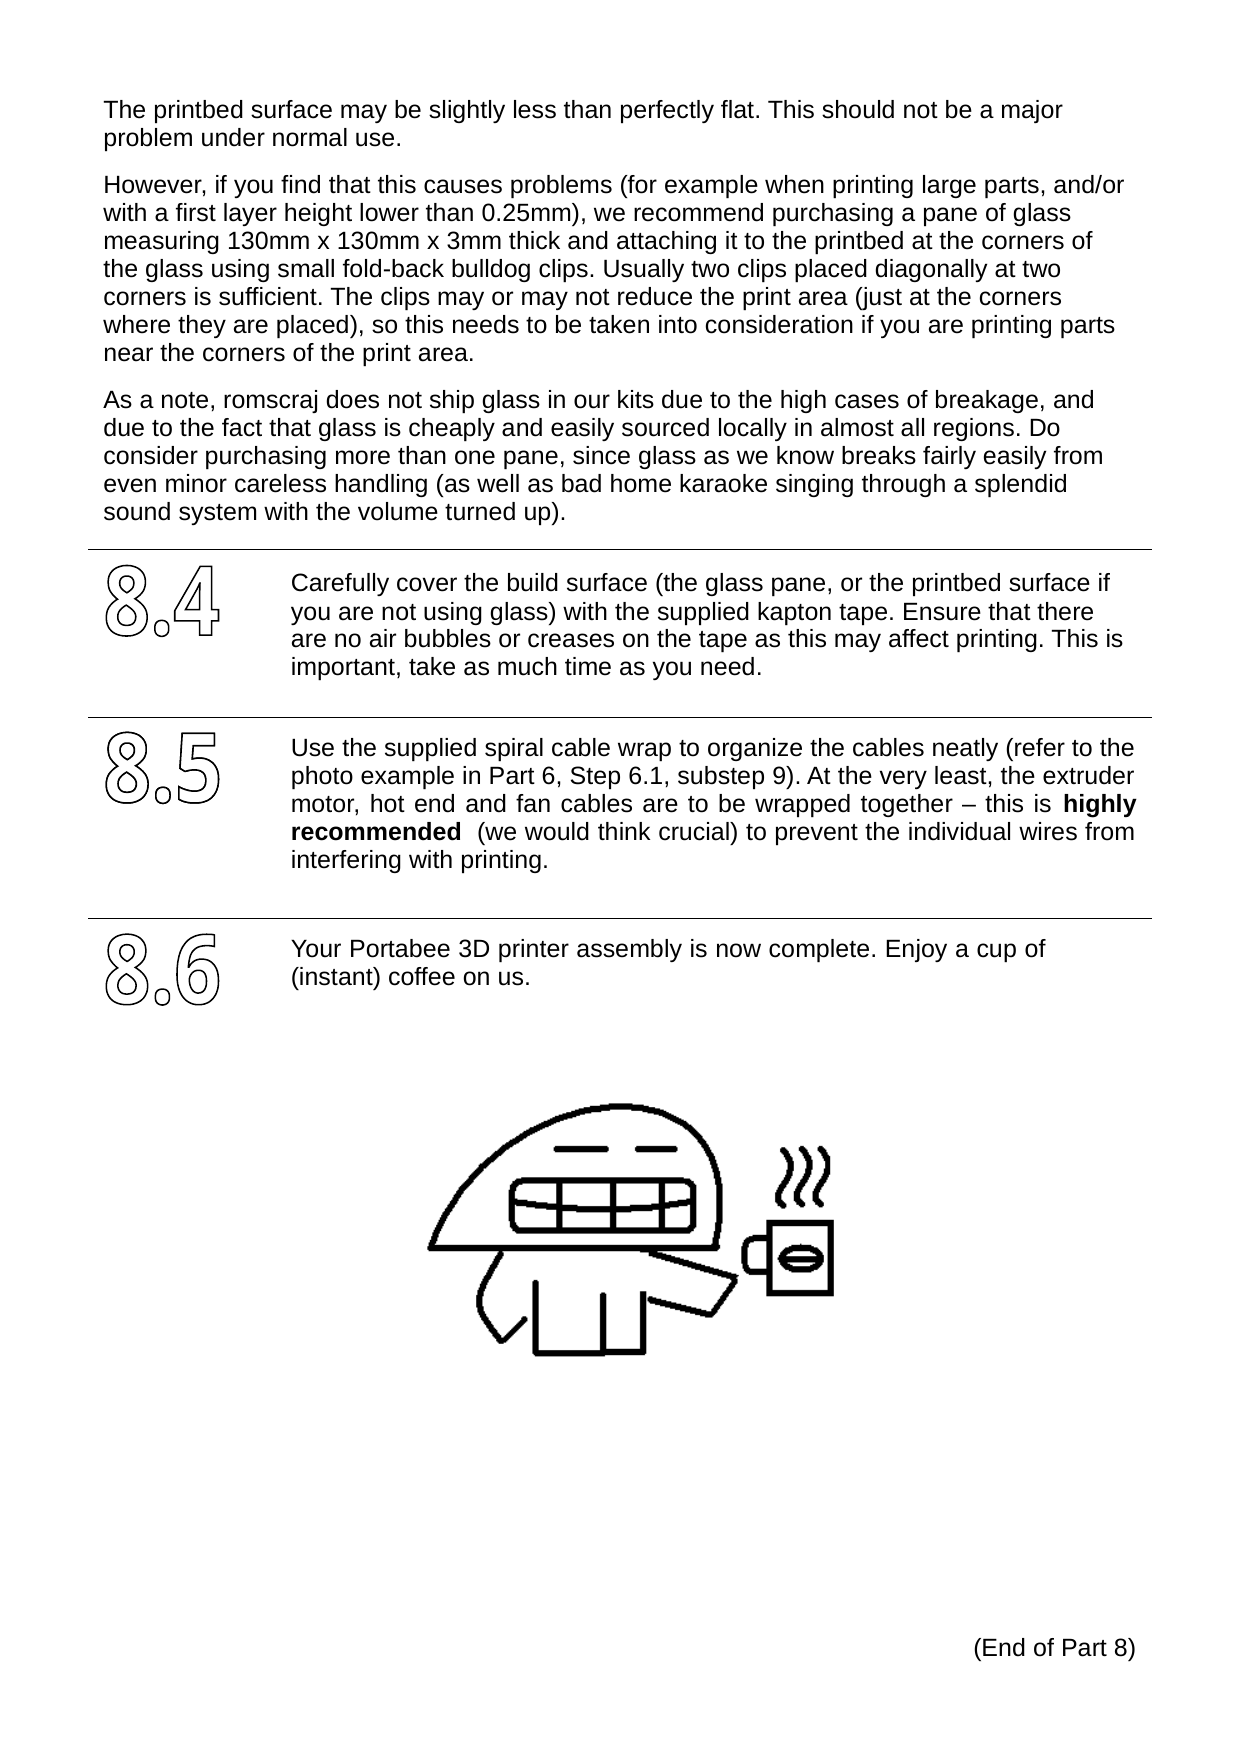

The printbed surface may be slightly less than perfectly flat. This should not be a major problem under normal use.
However, if you find that this causes problems (for example when printing large parts, and/or with a first layer height lower than 0.25mm), we recommend purchasing a pane of glass measuring 130mm x 130mm x 3mm thick and attaching it to the printbed at the corners of the glass using small fold-back bulldog clips. Usually two clips placed diagonally at two corners is sufficient. The clips may or may not reduce the print area (just at the corners where they are placed), so this needs to be taken into consideration if you are printing parts near the corners of the print area.
As a note, romscraj does not ship glass in our kits due to the high cases of breakage, and due to the fact that glass is cheaply and easily sourced locally in almost all regions. Do consider purchasing more than one pane, since glass as we know breaks fairly easily from even minor careless handling (as well as bad home karaoke singing through a splendid sound system with the volume turned up).
Carefully cover the build surface (the glass pane, or the printbed surface if you are not using glass) with the supplied kapton tape. Ensure that there are no air bubbles or creases on the tape as this may affect printing. This is important, take as much time as you need.
8.4
Use the supplied spiral cable wrap to organize the cables neatly (refer to the photo example in Part 6, Step 6.1, substep 9). At the very least, the extruder motor, hot end and fan cables are to be wrapped together – this is highly recommended (we would think crucial) to prevent the individual wires from interfering with printing.
8.5
8.5
Your Portabee 3D printer assembly is now complete. Enjoy a cup of (instant) coffee on us.
8.6
(End of Part 8)